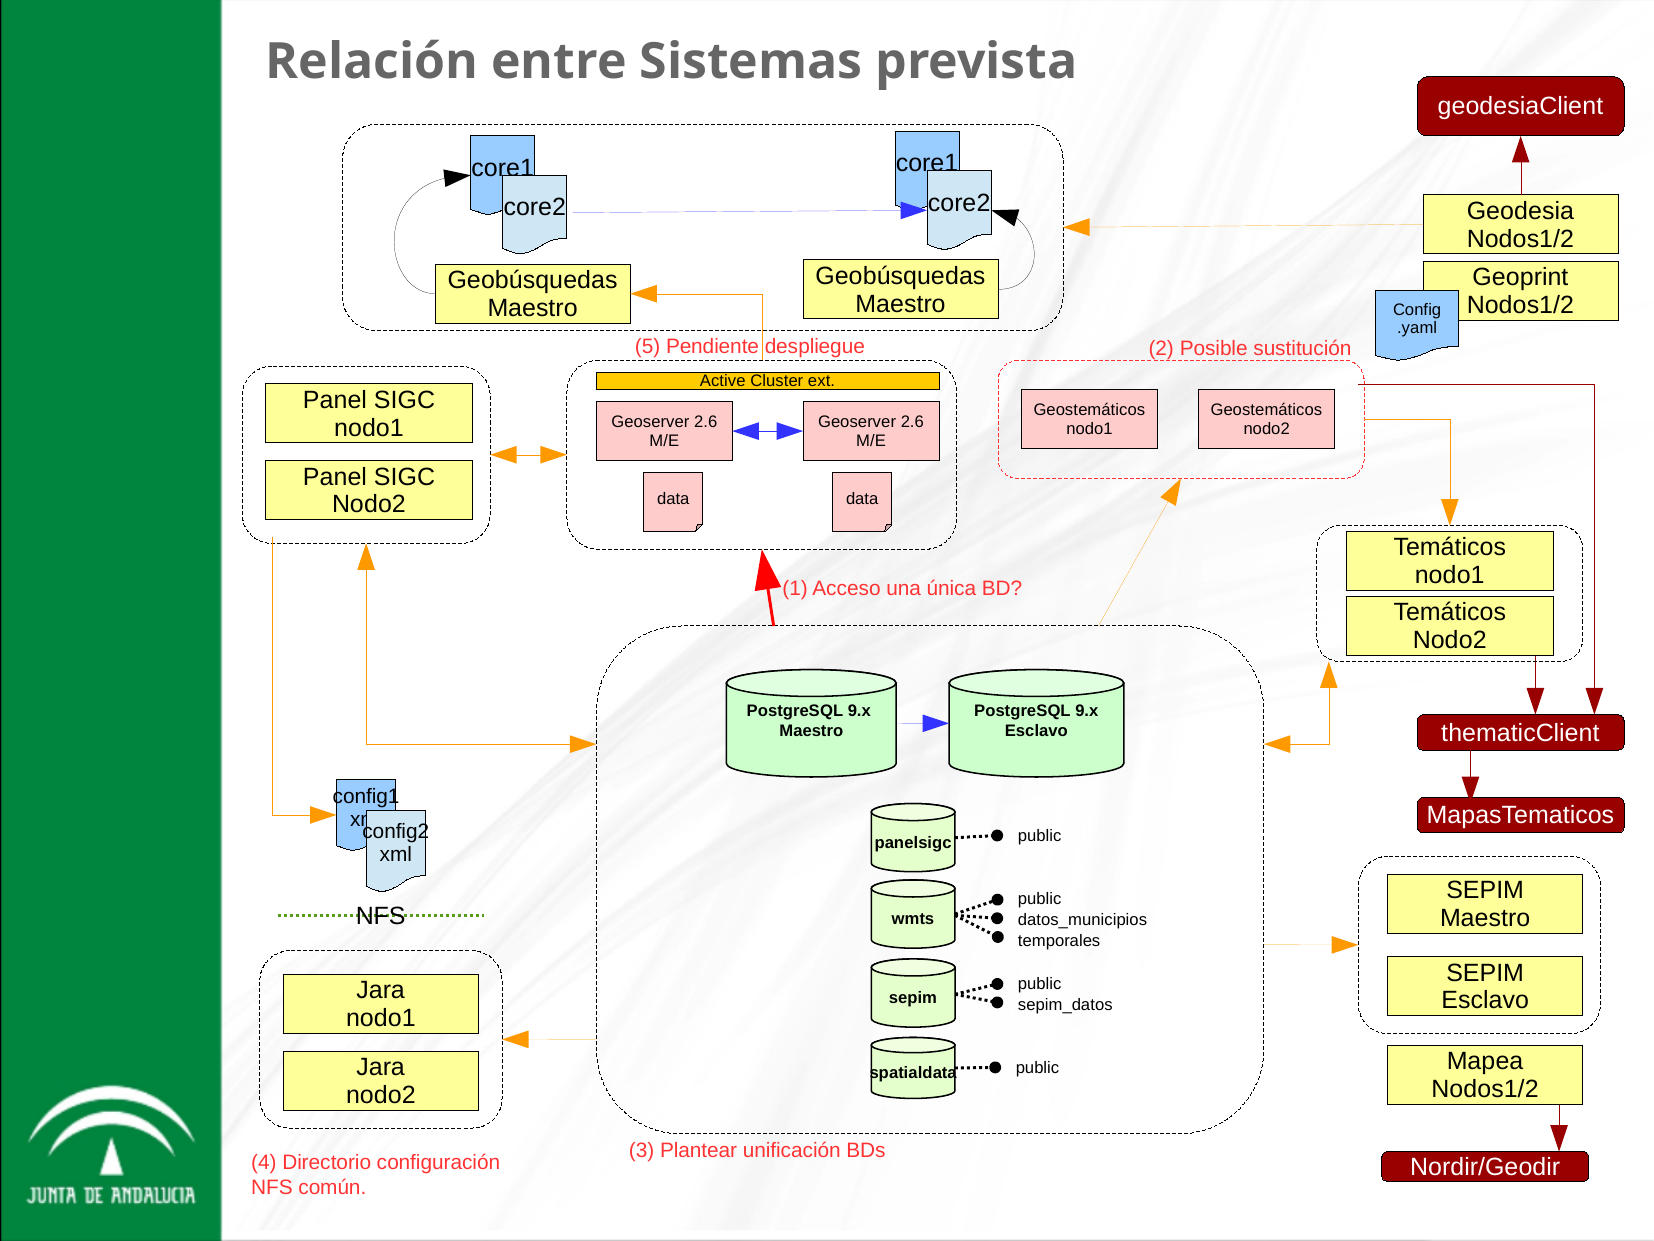

# Relación entre Sistemas prevista
geodesiaClient
core1
core1
core2
core2
Geodesia
Nodos1/2
Geobúsquedas
Maestro
Geoprint
Nodos1/2
Geobúsquedas
Maestro
Config
.yaml
(5) Pendiente despliegue
(2) Posible sustitución
Active Cluster ext.
Panel SIGC
nodo1
Geostemáticos
nodo1
Geostemáticos
nodo2
Geoserver 2.6
M/E
Geoserver 2.6
M/E
Panel SIGC
Nodo2
data
data
Temáticos
nodo1
(1) Acceso una única BD?
Temáticos
Nodo2
PostgreSQL 9.x
Maestro
PostgreSQL 9.x
Esclavo
thematicClient
config1
xml
MapasTematicos
panelsigc
config2
xml
public
SEPIM
Maestro
wmts
public
datos_municipios
NFS
temporales
SEPIM
Esclavo
sepim
public
Jara
nodo1
sepim_datos
spatialdata
Mapea
Nodos1/2
public
Jara
nodo2
(3) Plantear unificación BDs
(4) Directorio configuración NFS común.
Nordir/Geodir